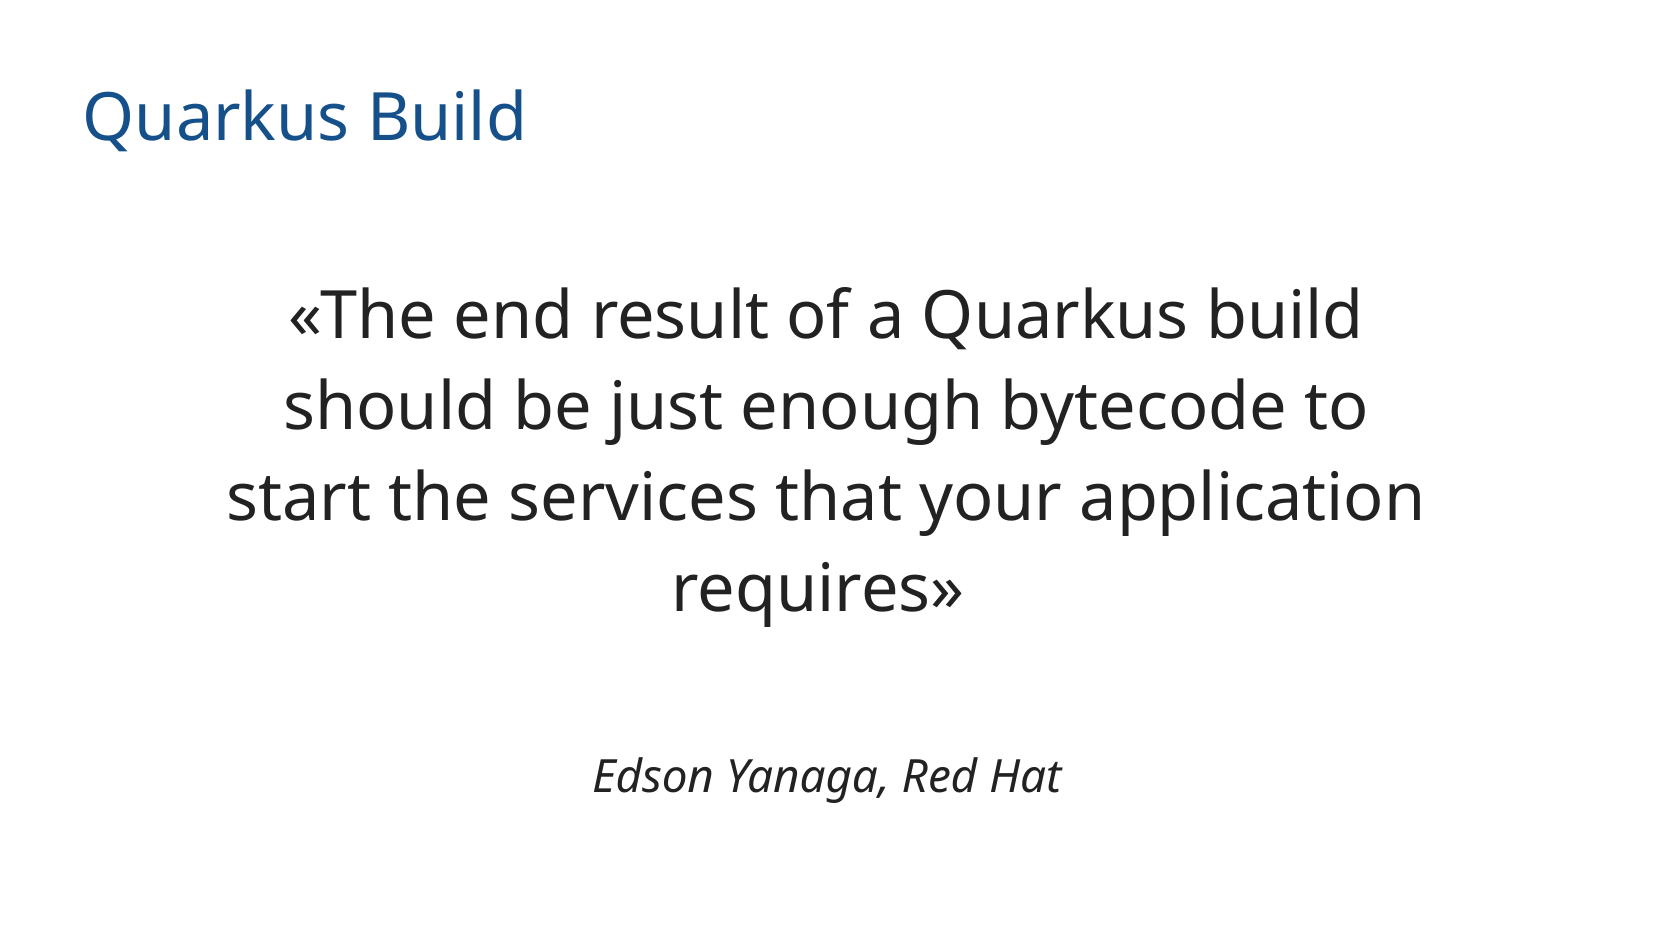

# Quarkus Build
«The end result of a Quarkus build should be just enough bytecode to start the services that your application requires»
Edson Yanaga, Red Hat